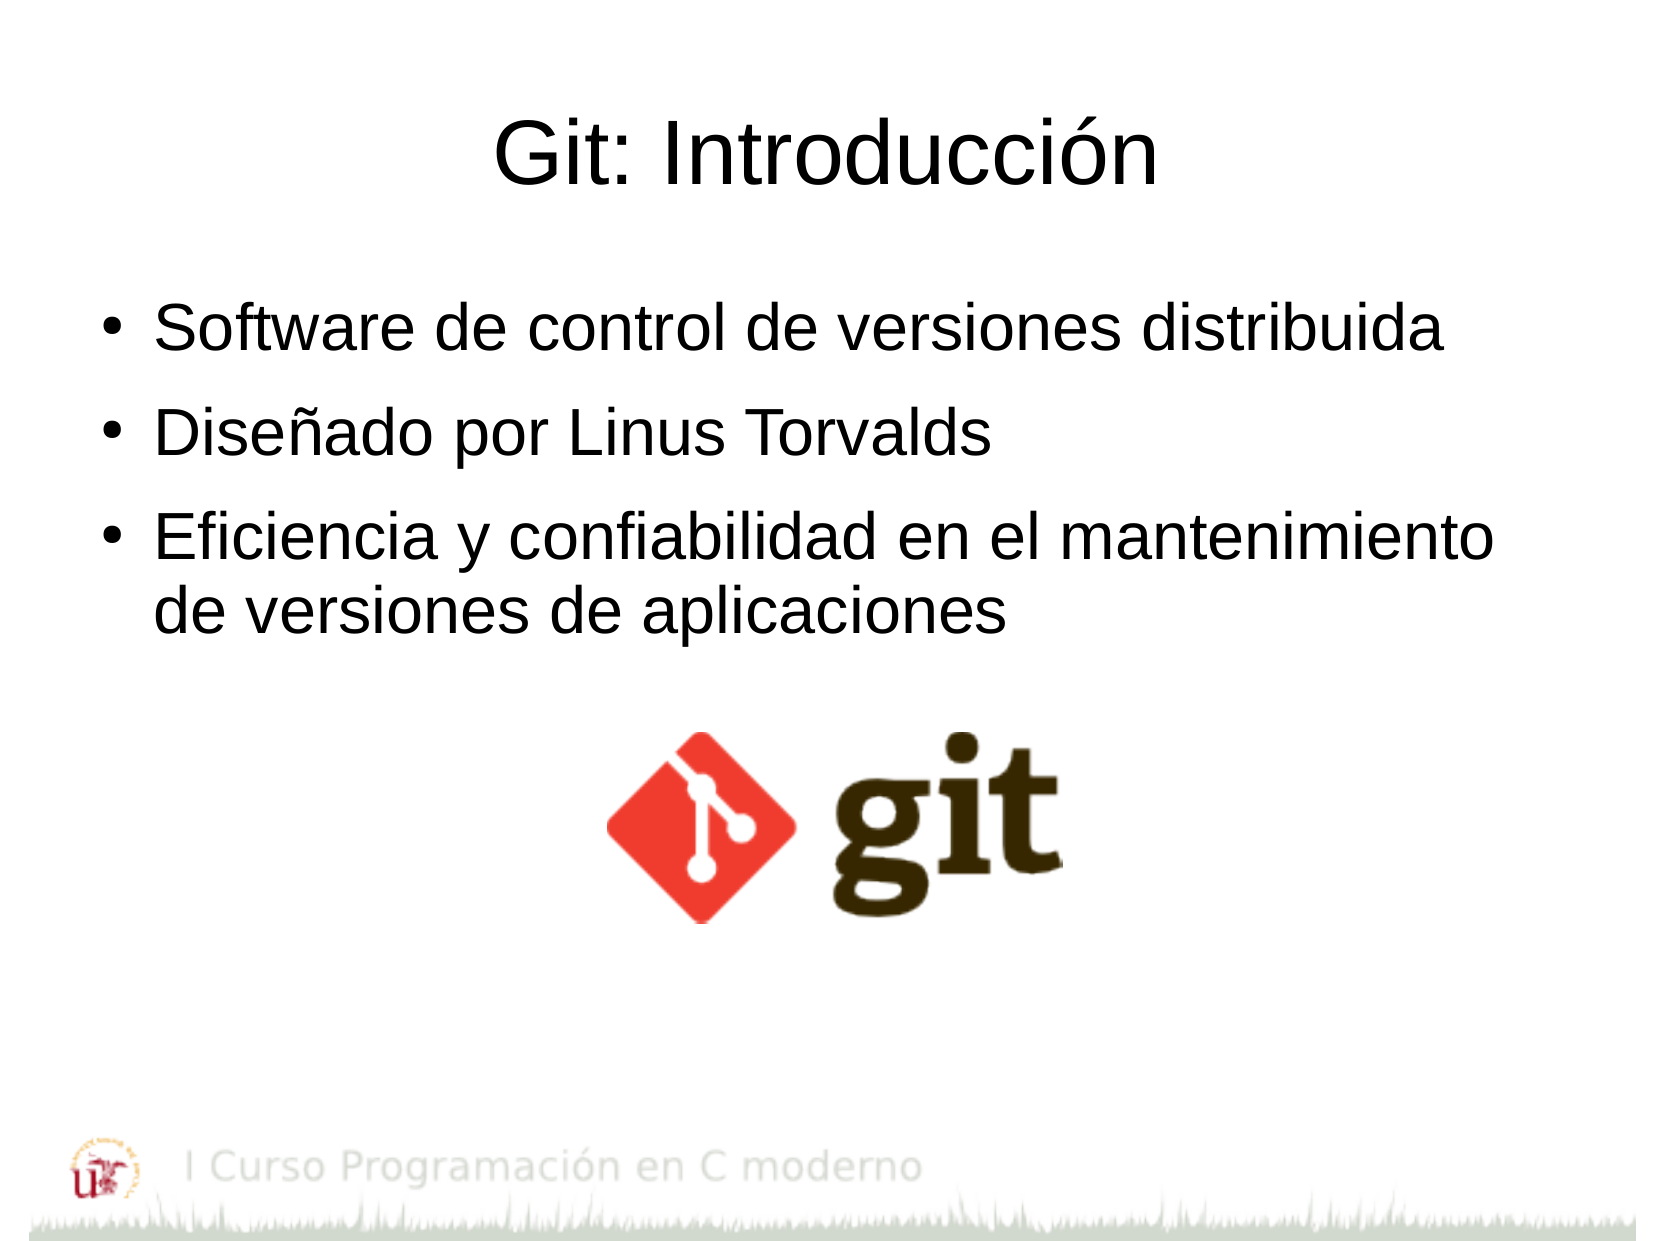

# Git: Introducción
Software de control de versiones distribuida
Diseñado por Linus Torvalds
Eficiencia y confiabilidad en el mantenimiento de versiones de aplicaciones